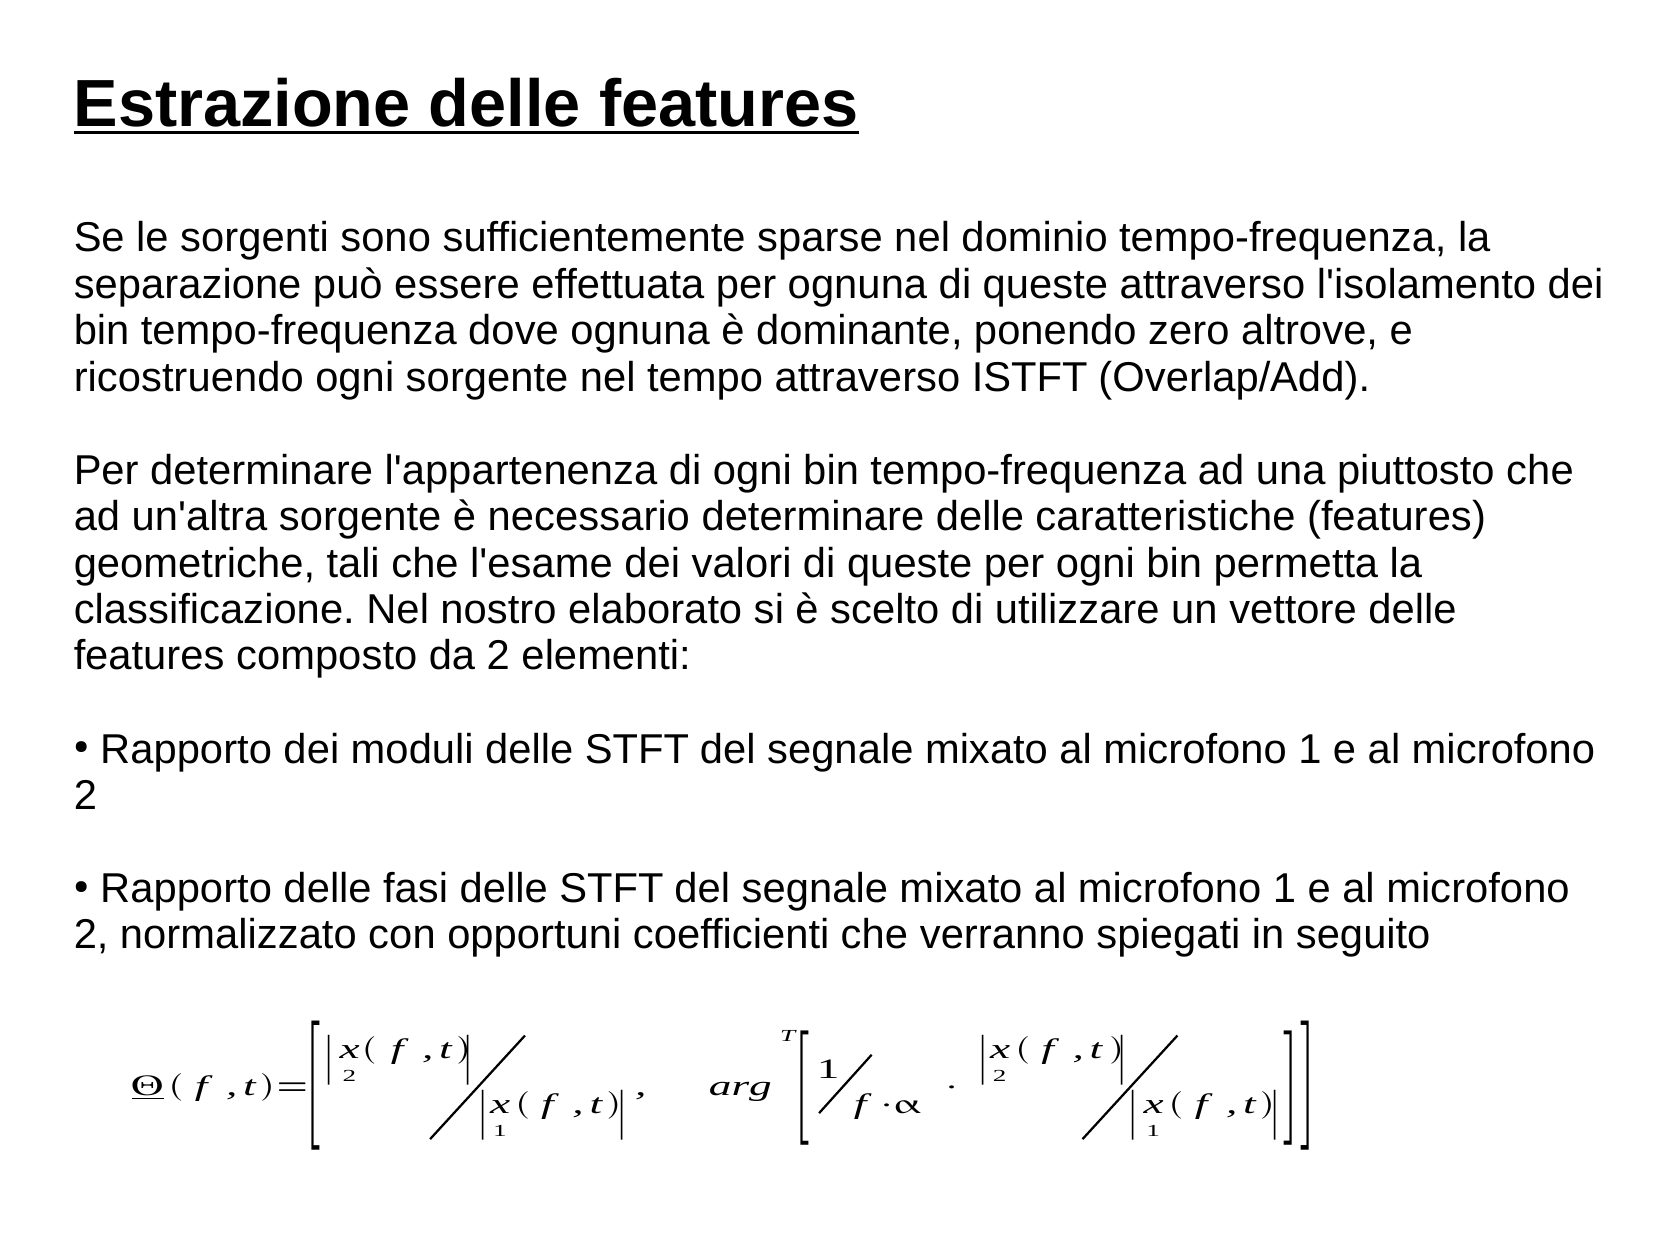

Estrazione delle features
Se le sorgenti sono sufficientemente sparse nel dominio tempo-frequenza, la separazione può essere effettuata per ognuna di queste attraverso l'isolamento dei bin tempo-frequenza dove ognuna è dominante, ponendo zero altrove, e ricostruendo ogni sorgente nel tempo attraverso ISTFT (Overlap/Add).
Per determinare l'appartenenza di ogni bin tempo-frequenza ad una piuttosto che ad un'altra sorgente è necessario determinare delle caratteristiche (features) geometriche, tali che l'esame dei valori di queste per ogni bin permetta la classificazione. Nel nostro elaborato si è scelto di utilizzare un vettore delle features composto da 2 elementi:
 Rapporto dei moduli delle STFT del segnale mixato al microfono 1 e al microfono 2
 Rapporto delle fasi delle STFT del segnale mixato al microfono 1 e al microfono 2, normalizzato con opportuni coefficienti che verranno spiegati in seguito